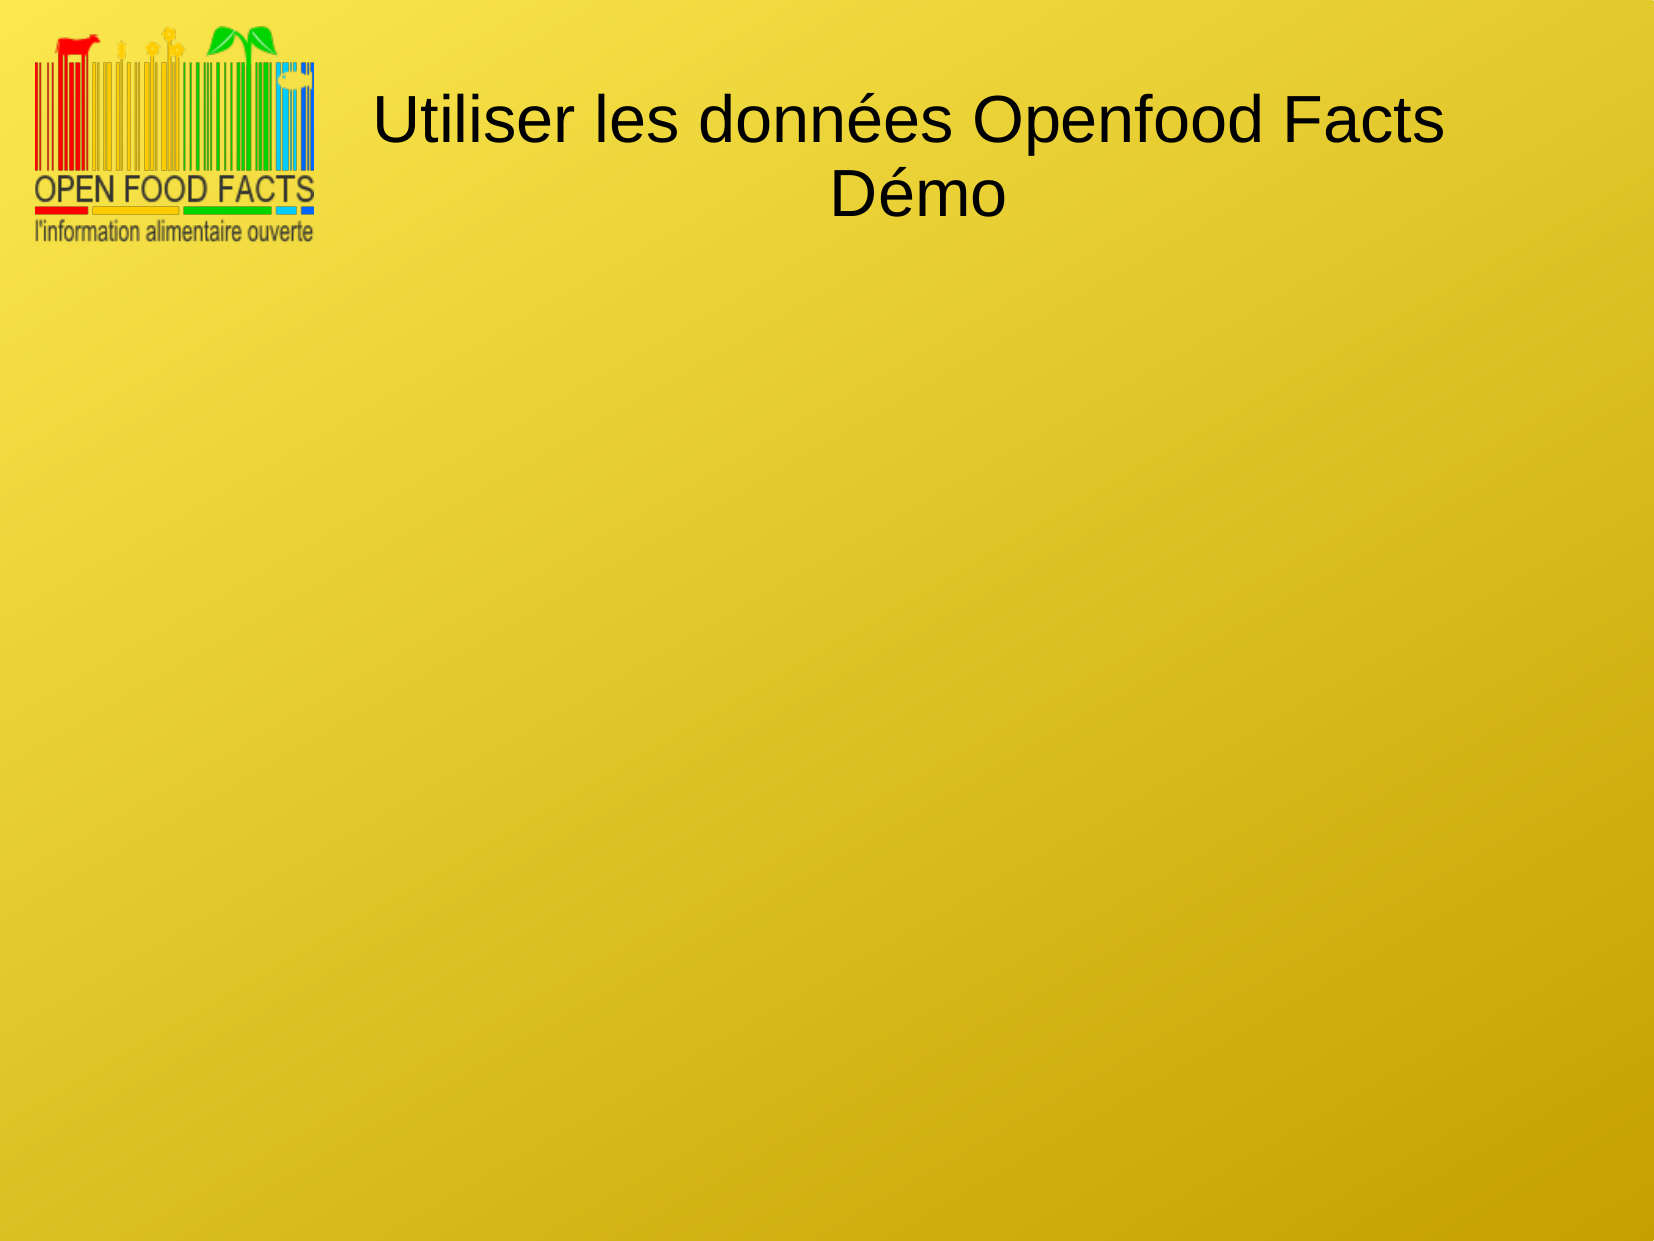

#
Utiliser les données Openfood Facts
 Démo